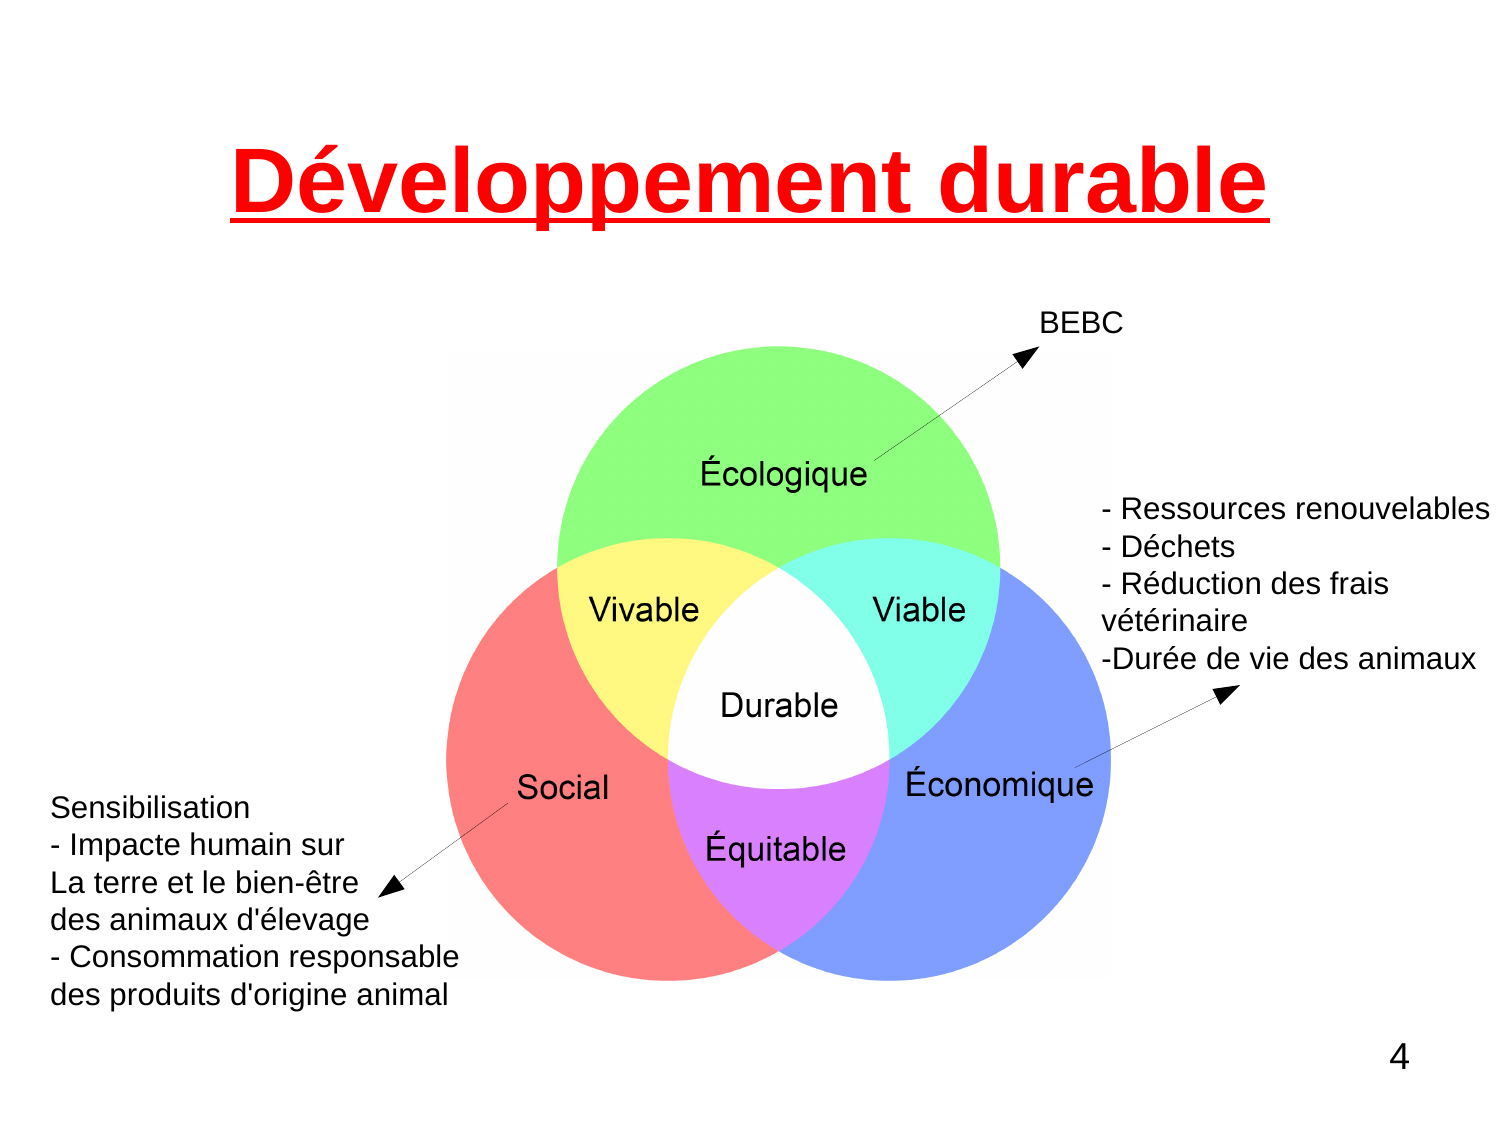

Développement durable
BEBC
- Ressources renouvelables
- Déchets
- Réduction des frais vétérinaire
-Durée de vie des animaux
Sensibilisation
- Impacte humain sur
La terre et le bien-être
des animaux d'élevage
- Consommation responsable
des produits d'origine animal
4